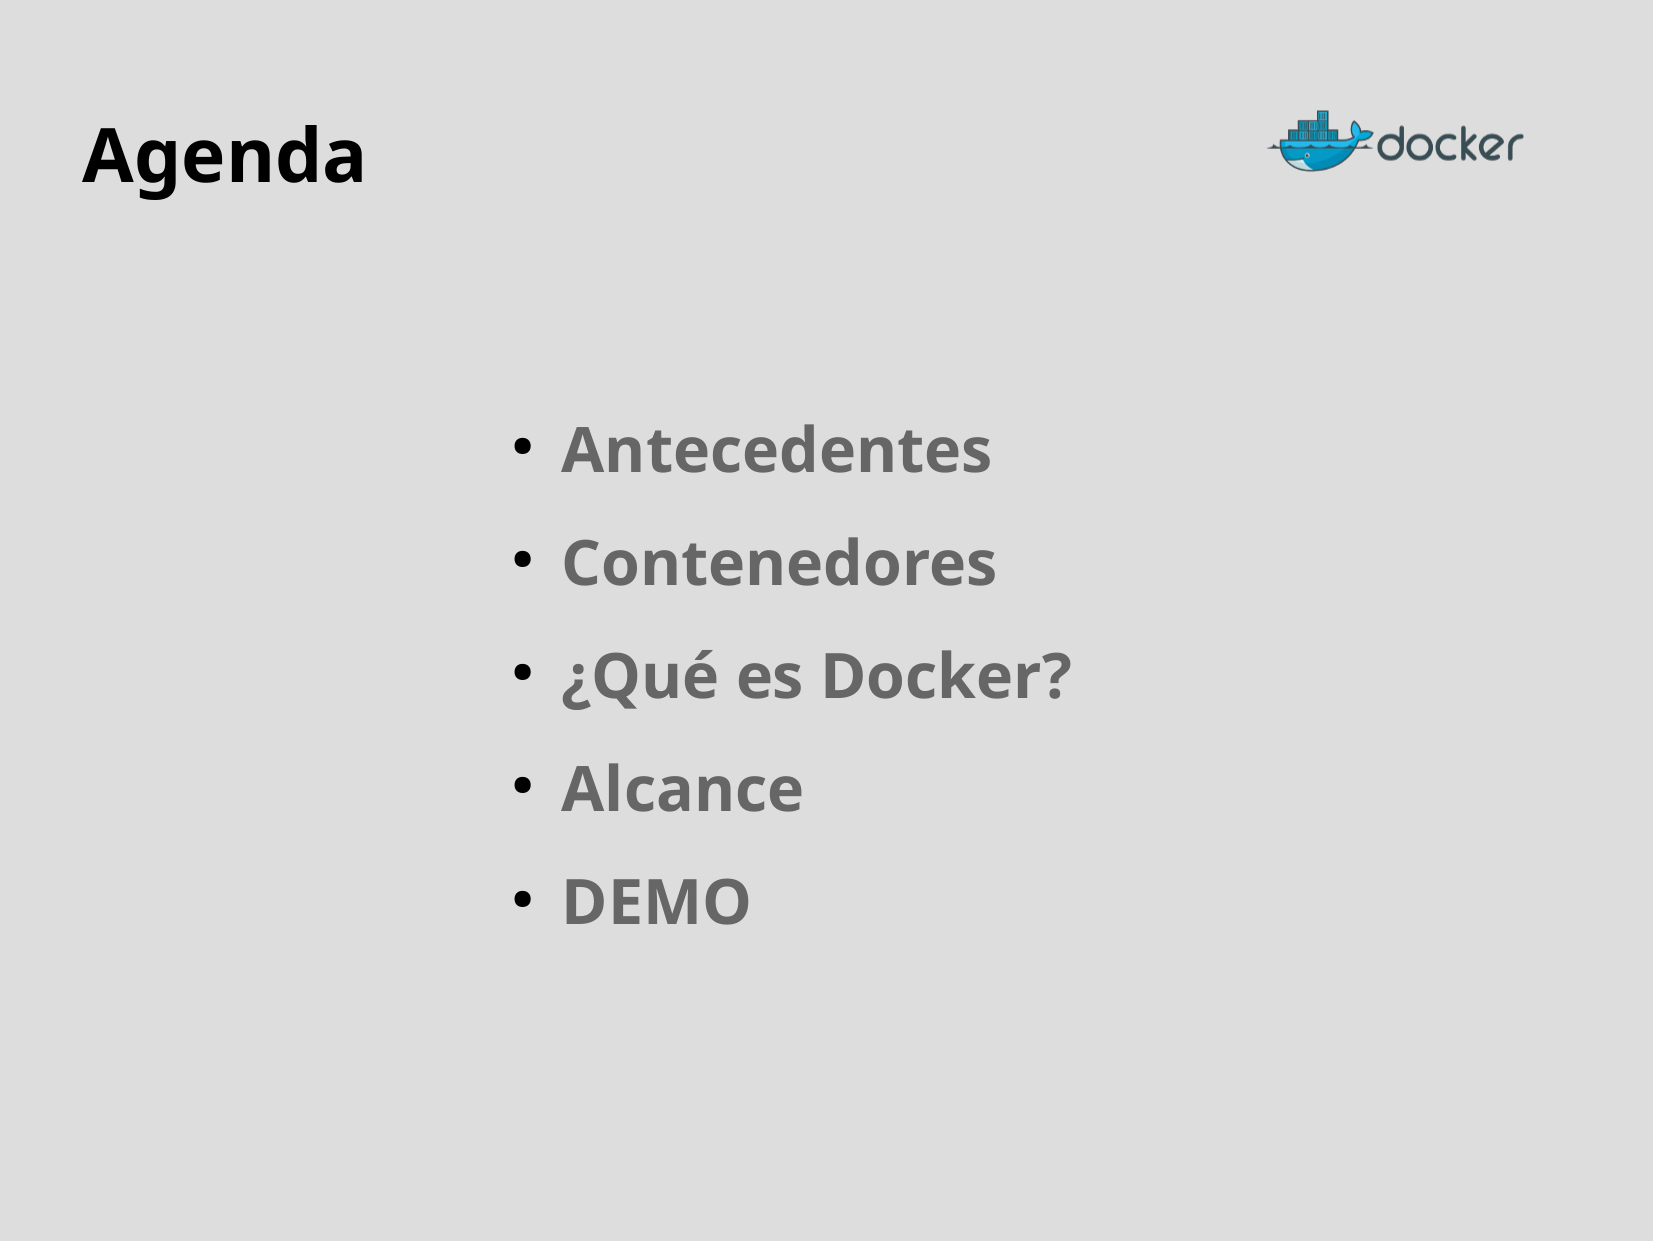

# Agenda
Antecedentes
Contenedores
¿Qué es Docker?
Alcance
DEMO